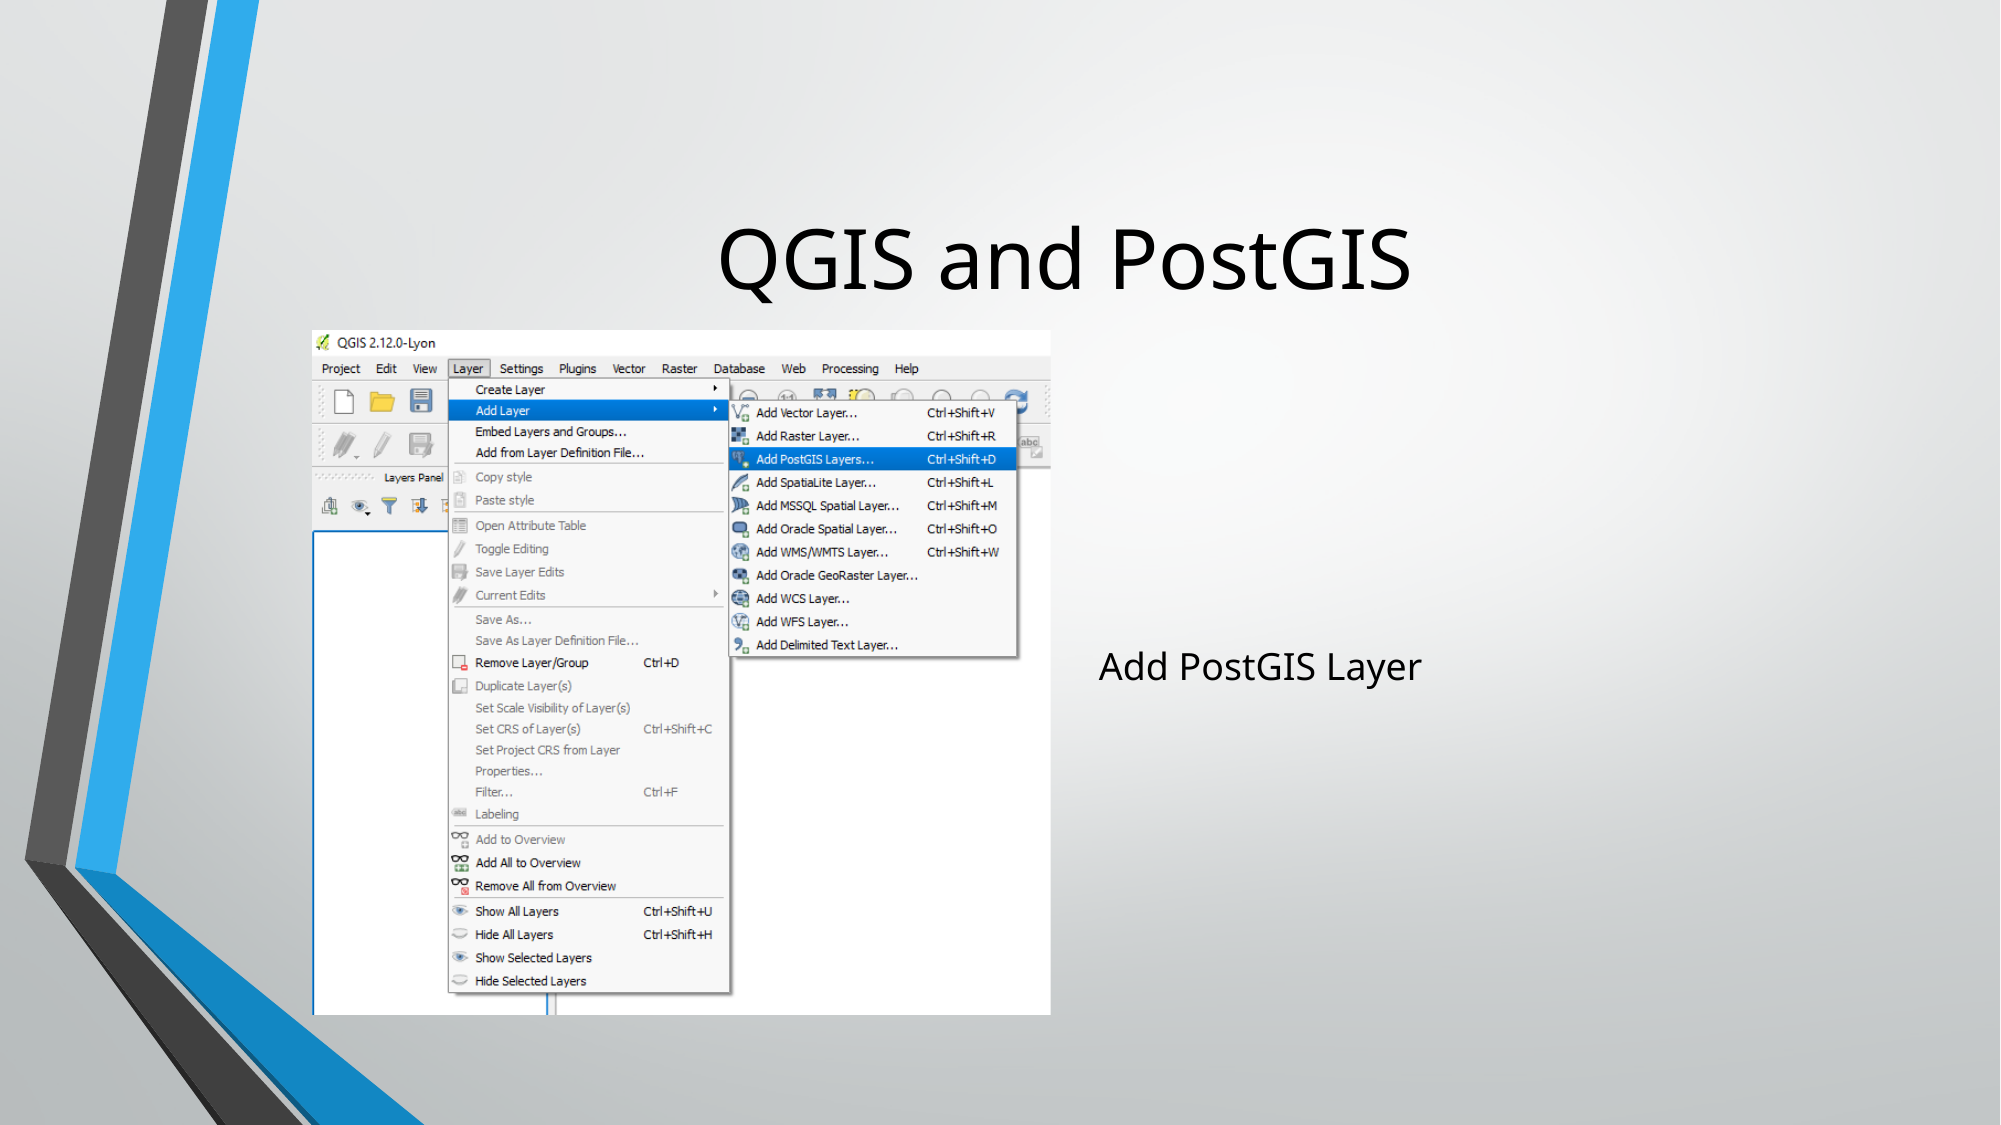

# QGIS and PostGIS
Add PostGIS Layer